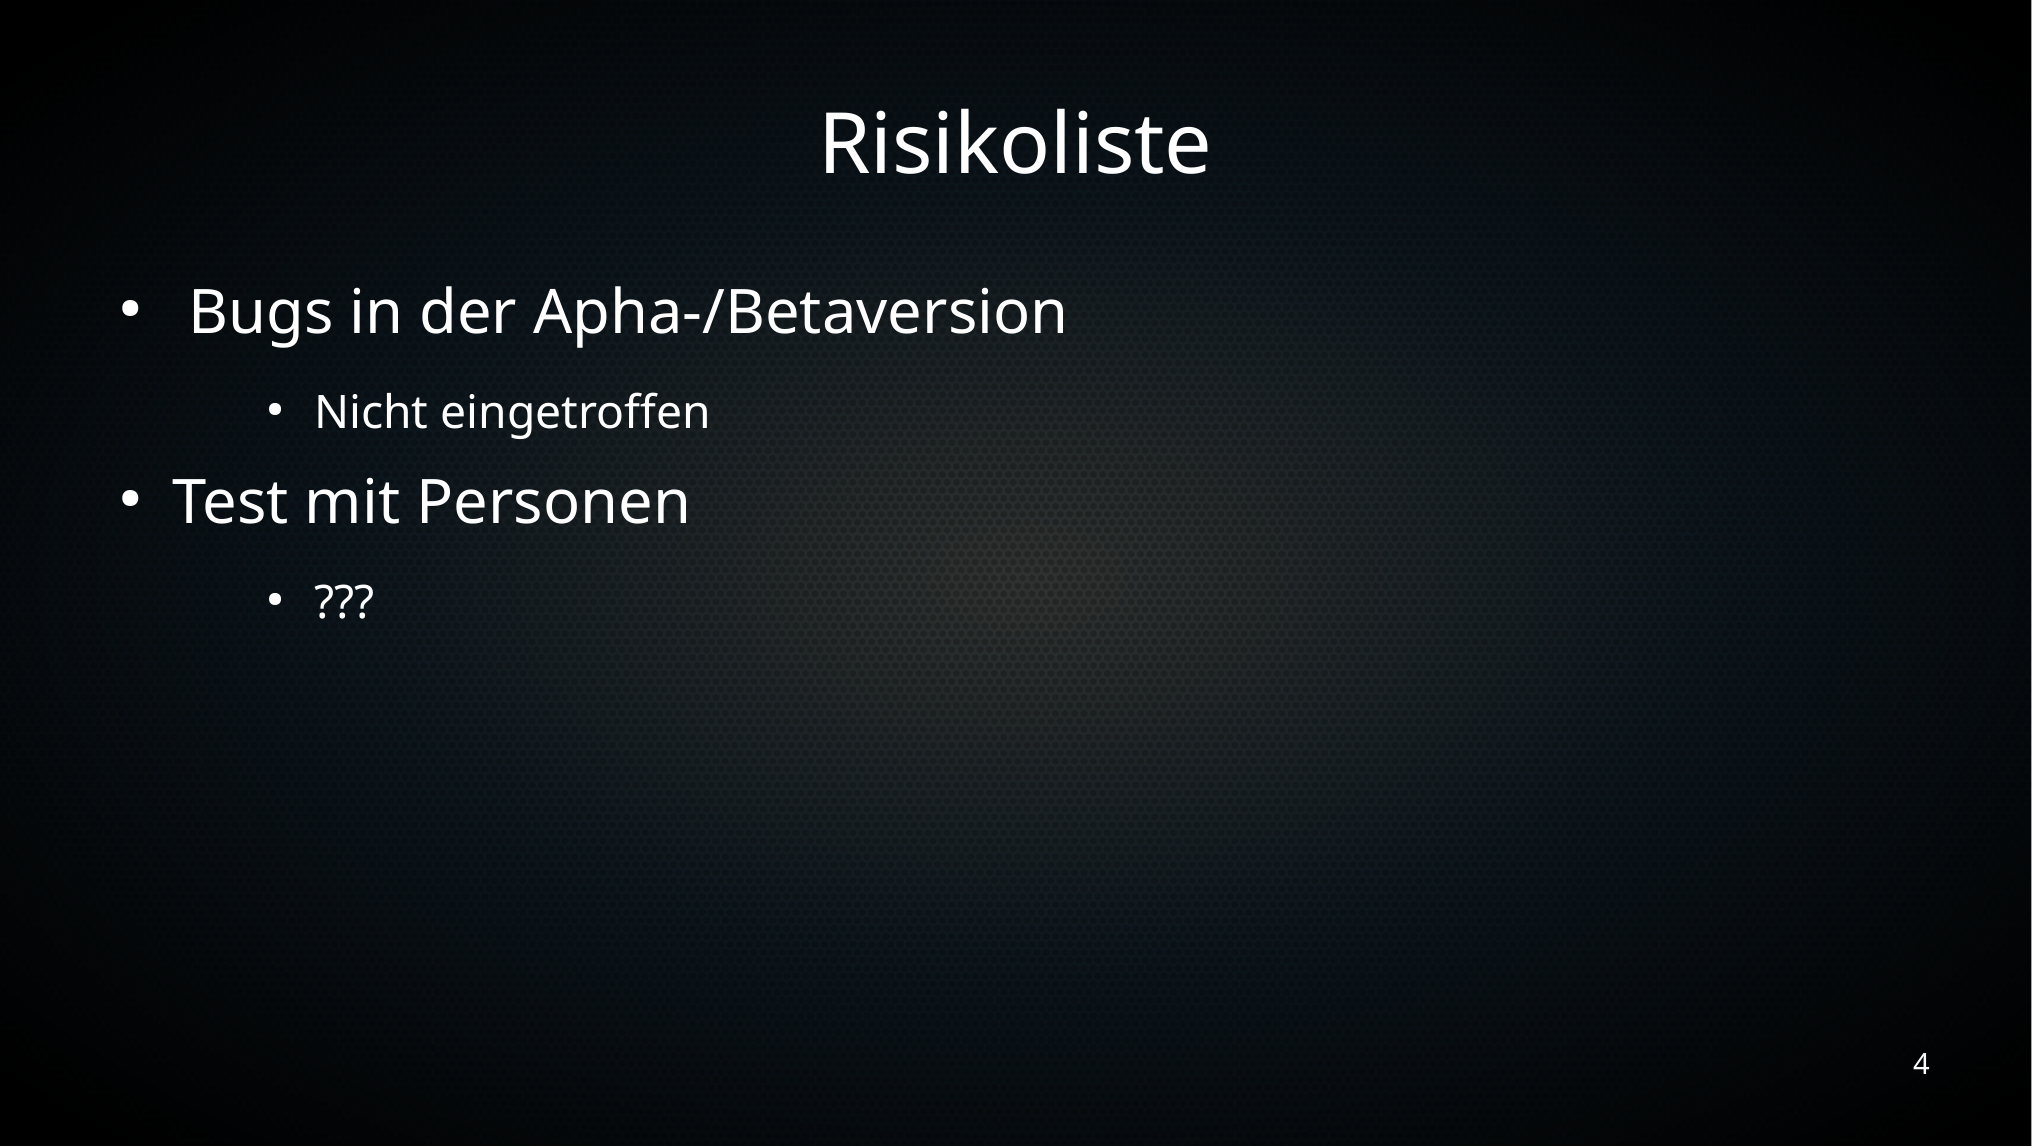

# Risikoliste
 Bugs in der Apha-/Betaversion
Nicht eingetroffen
Test mit Personen
???
4